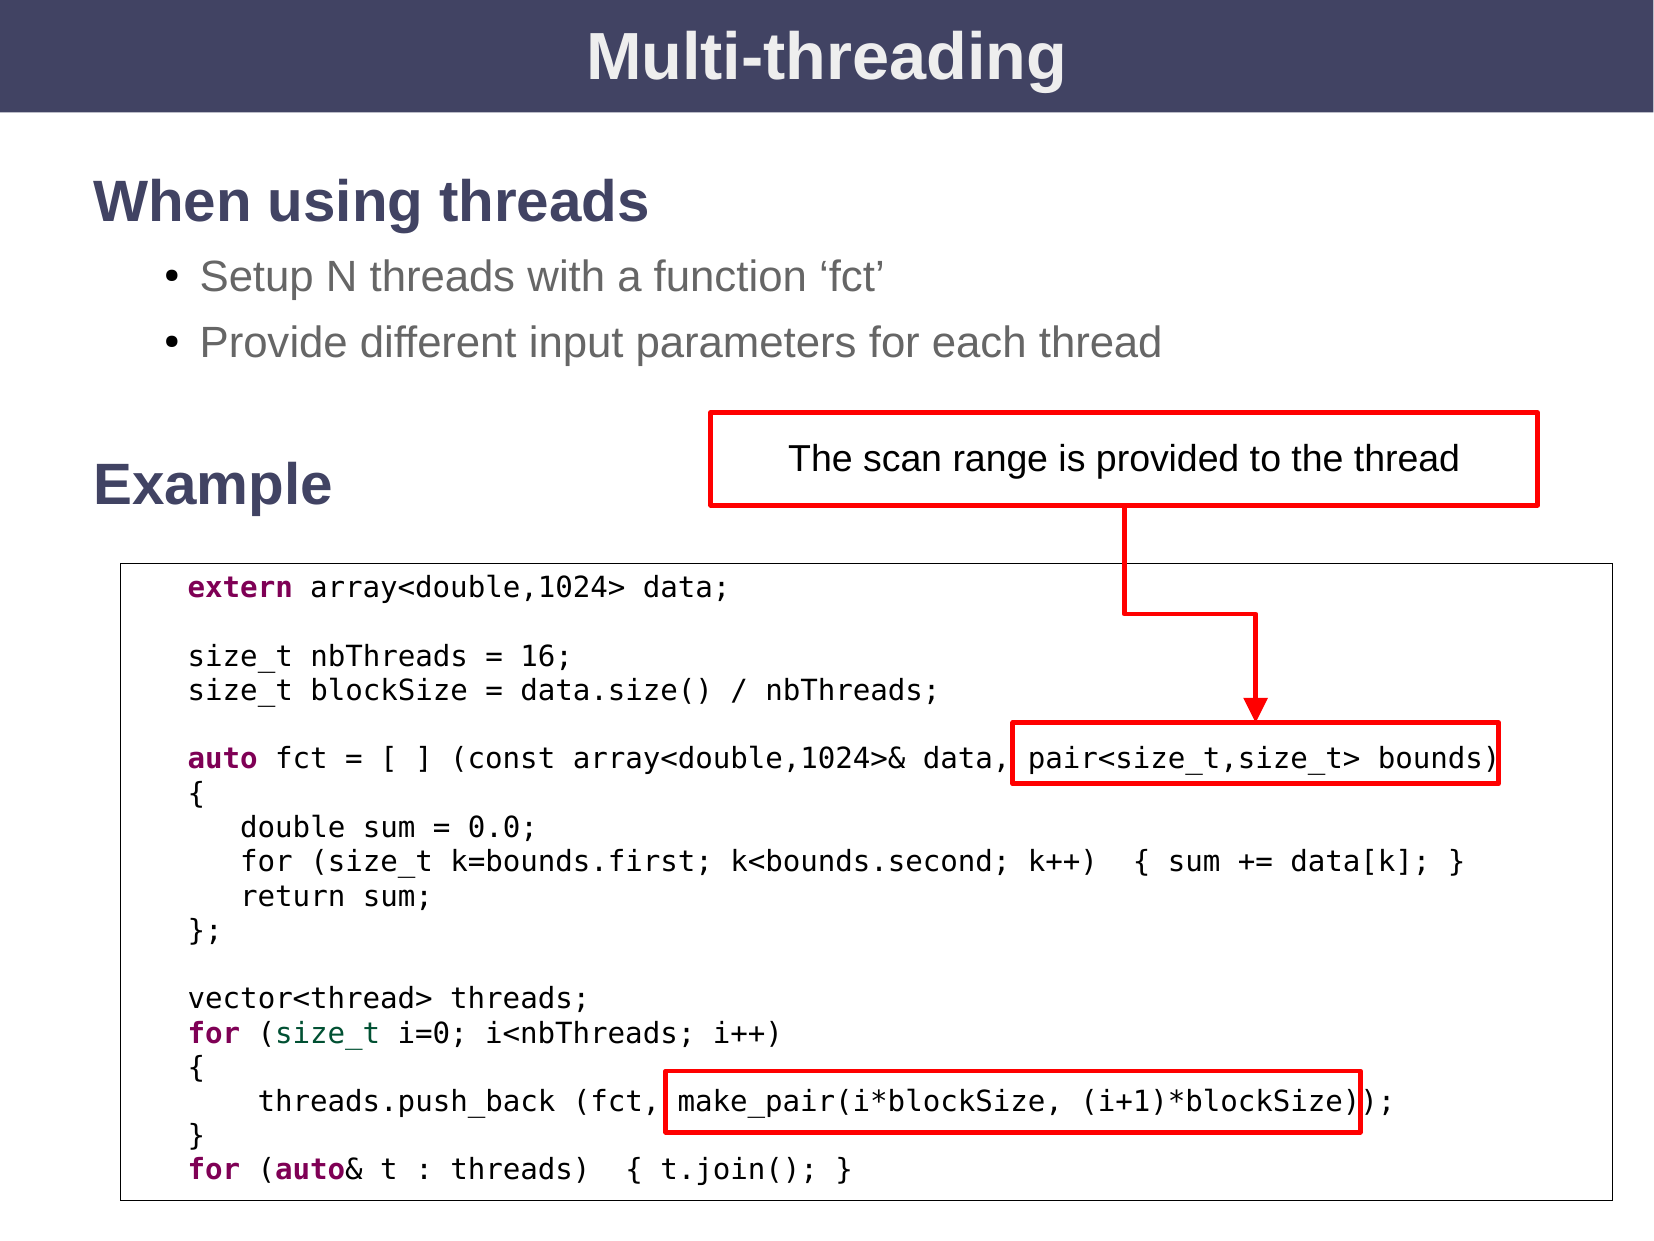

Multi-threading
When using threads
Setup N threads with a function ‘fct’
Provide different input parameters for each thread
Example
The scan range is provided to the thread
 extern array<double,1024> data;
 size_t nbThreads = 16;
 size_t blockSize = data.size() / nbThreads;
 auto fct = [ ] (const array<double,1024>& data, pair<size_t,size_t> bounds)
 {
 double sum = 0.0;
 for (size_t k=bounds.first; k<bounds.second; k++) { sum += data[k]; }
 return sum;
 };
 vector<thread> threads;
 for (size_t i=0; i<nbThreads; i++)
 {
 threads.push_back (fct, make_pair(i*blockSize, (i+1)*blockSize));
 }
 for (auto& t : threads) { t.join(); }